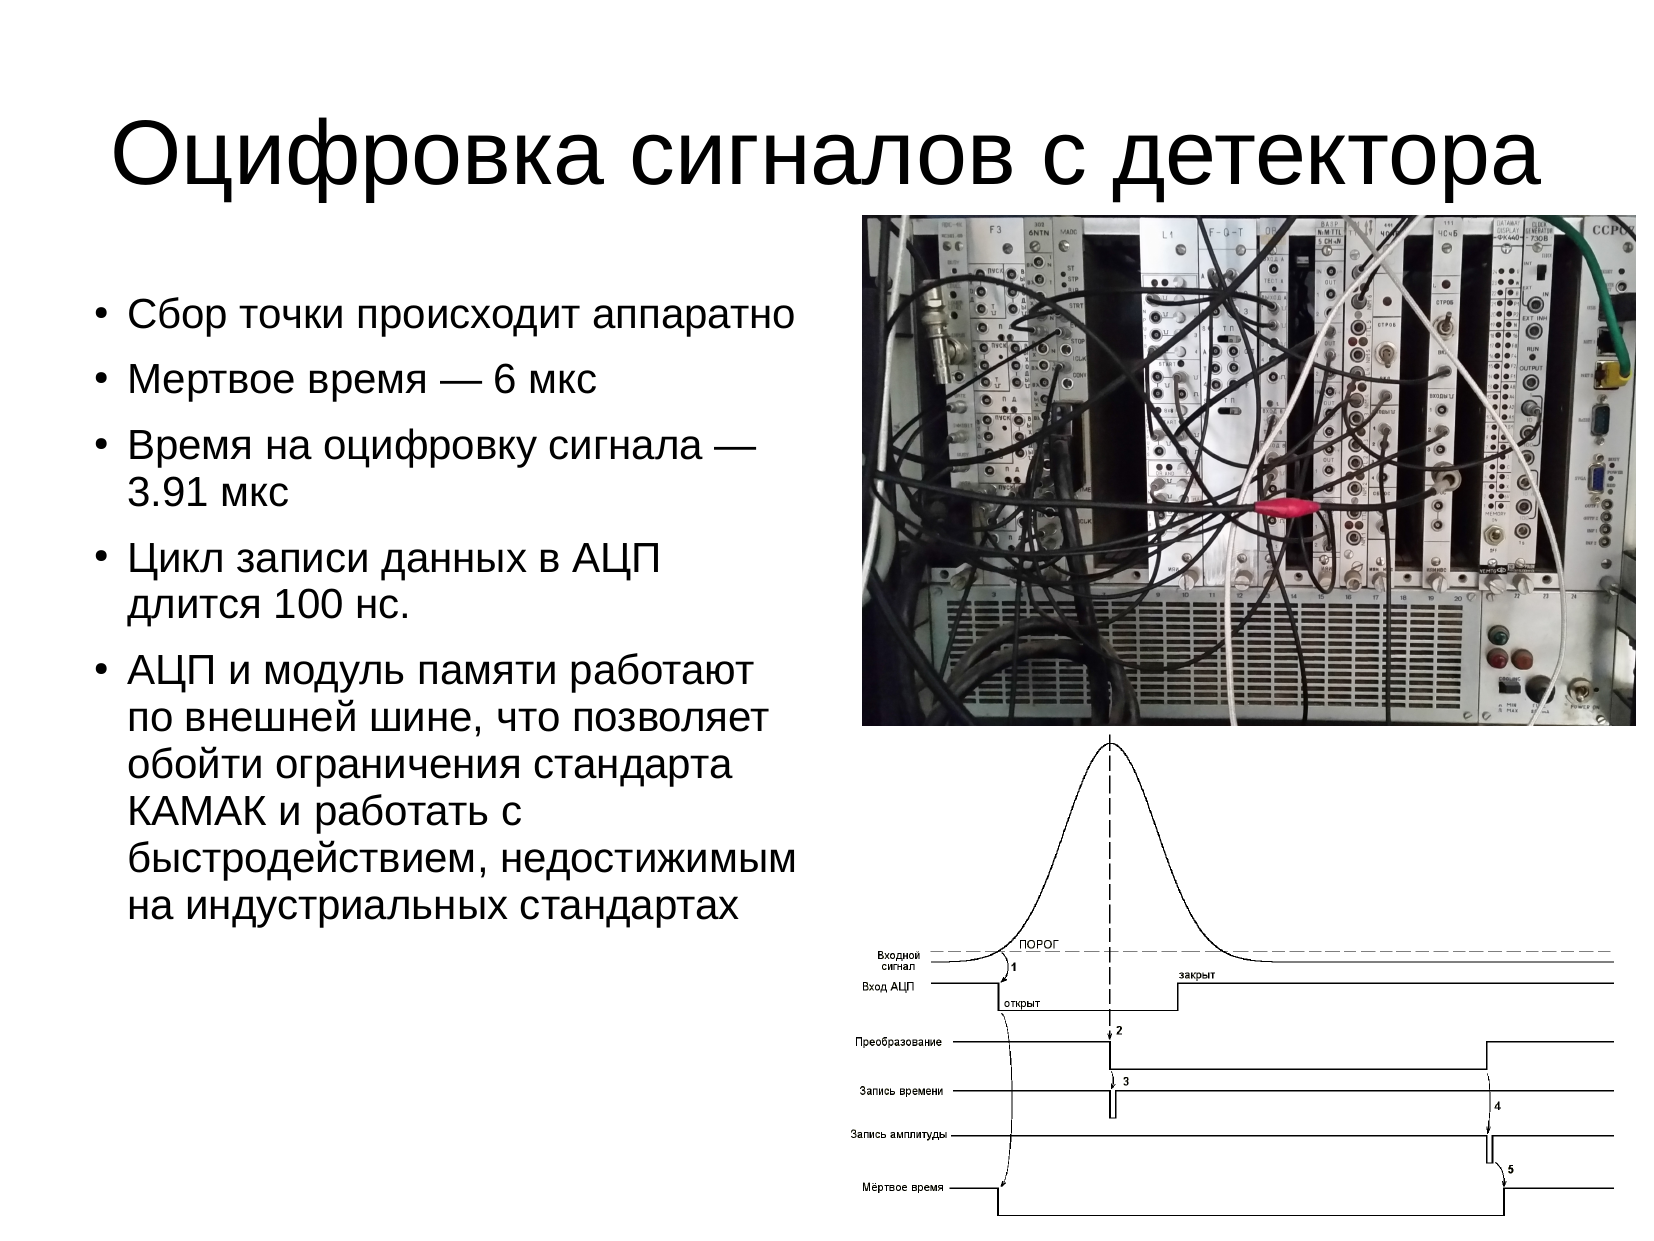

# Оцифровка сигналов с детектора
Сбор точки происходит аппаратно
Мертвое время — 6 мкс
Время на оцифровку сигнала — 3.91 мкс
Цикл записи данных в АЦП длится 100 нс.
АЦП и модуль памяти работают по внешней шине, что позволяет обойти ограничения стандарта КАМАК и работать с быстродействием, недостижимым на индустриальных стандартах